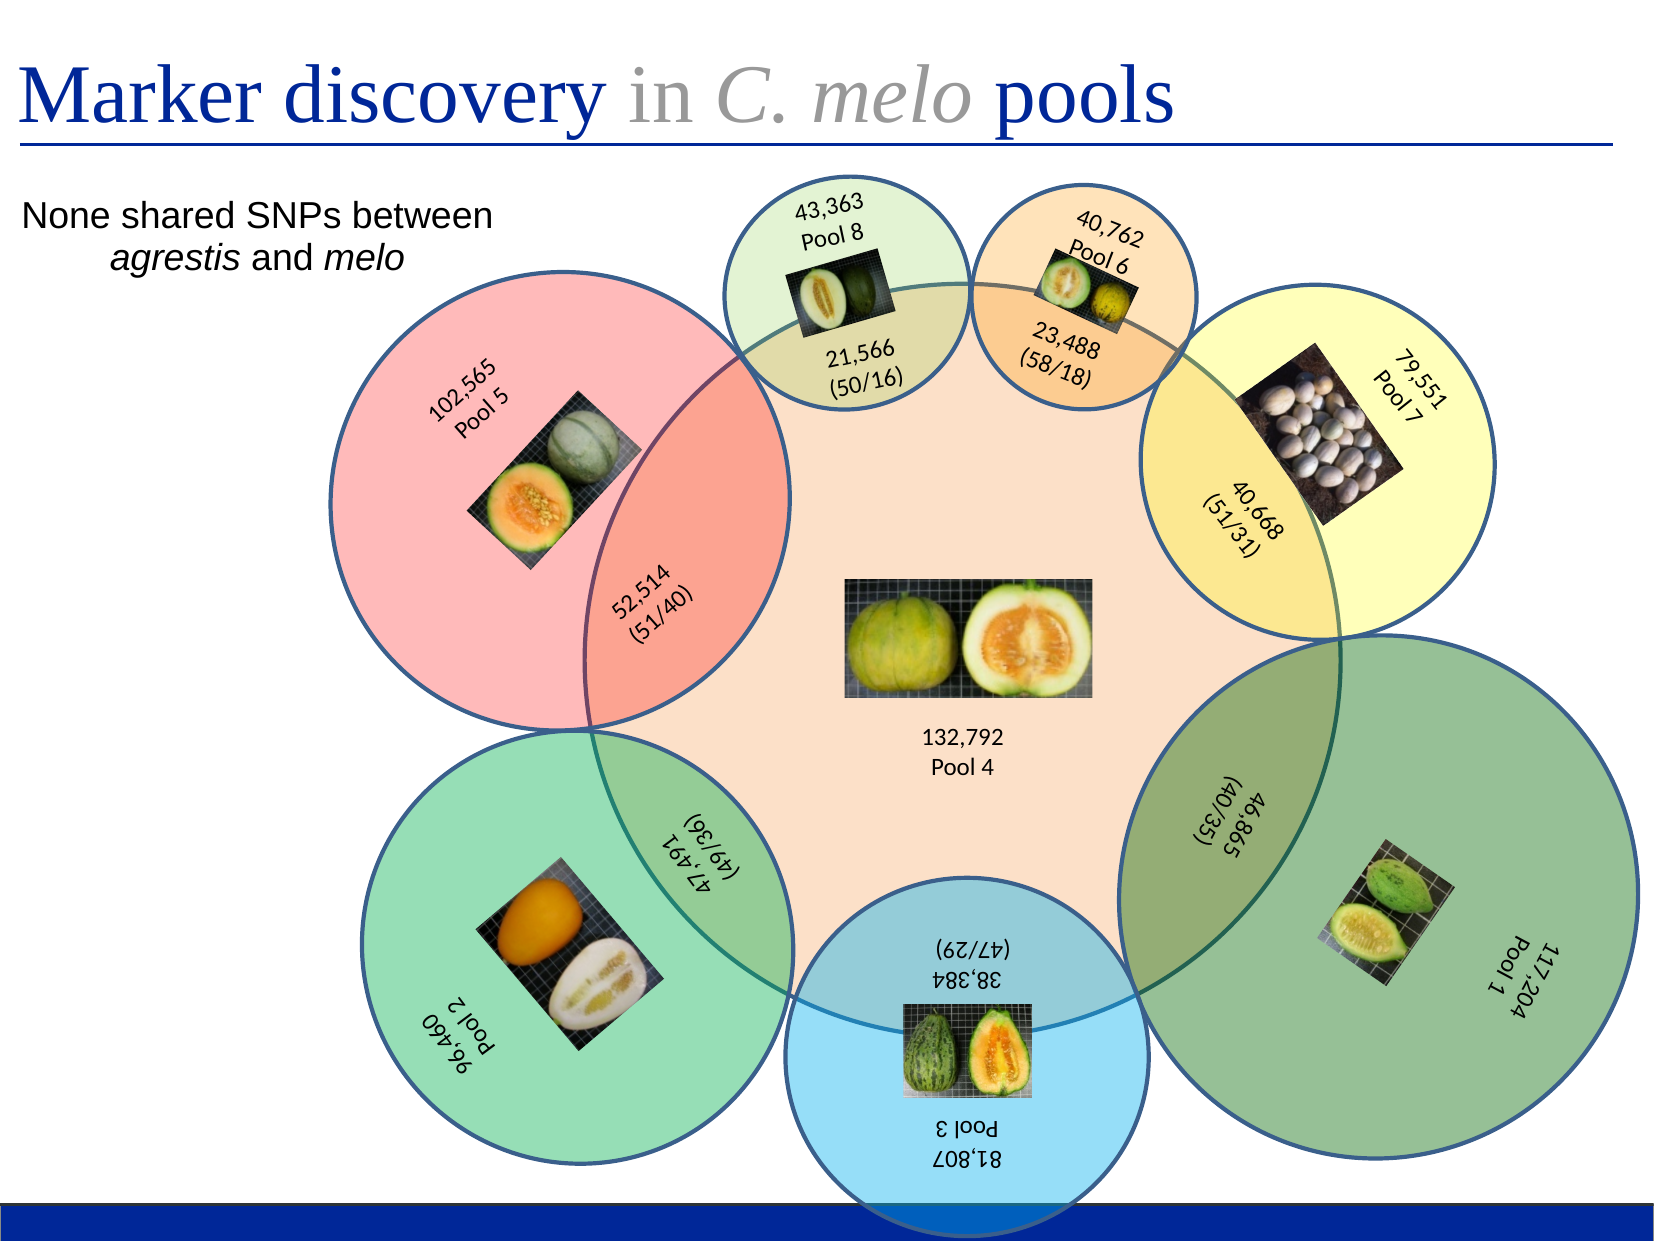

# Marker discovery in C. melo pools
43,363
Pool 8
21,566 (50/16)
40,762
Pool 6
23,488
(58/18)
102,565
Pool 5
52,514
(51/40)
132,792
Pool 4
79,551
Pool 7
40,668
(51/31)
117,204
Pool 1
46,865
(40/35)
96,460
Pool 2
47,491
(49/36)
81,807
Pool 3
38,384
(47/29)
None shared SNPs between agrestis and melo